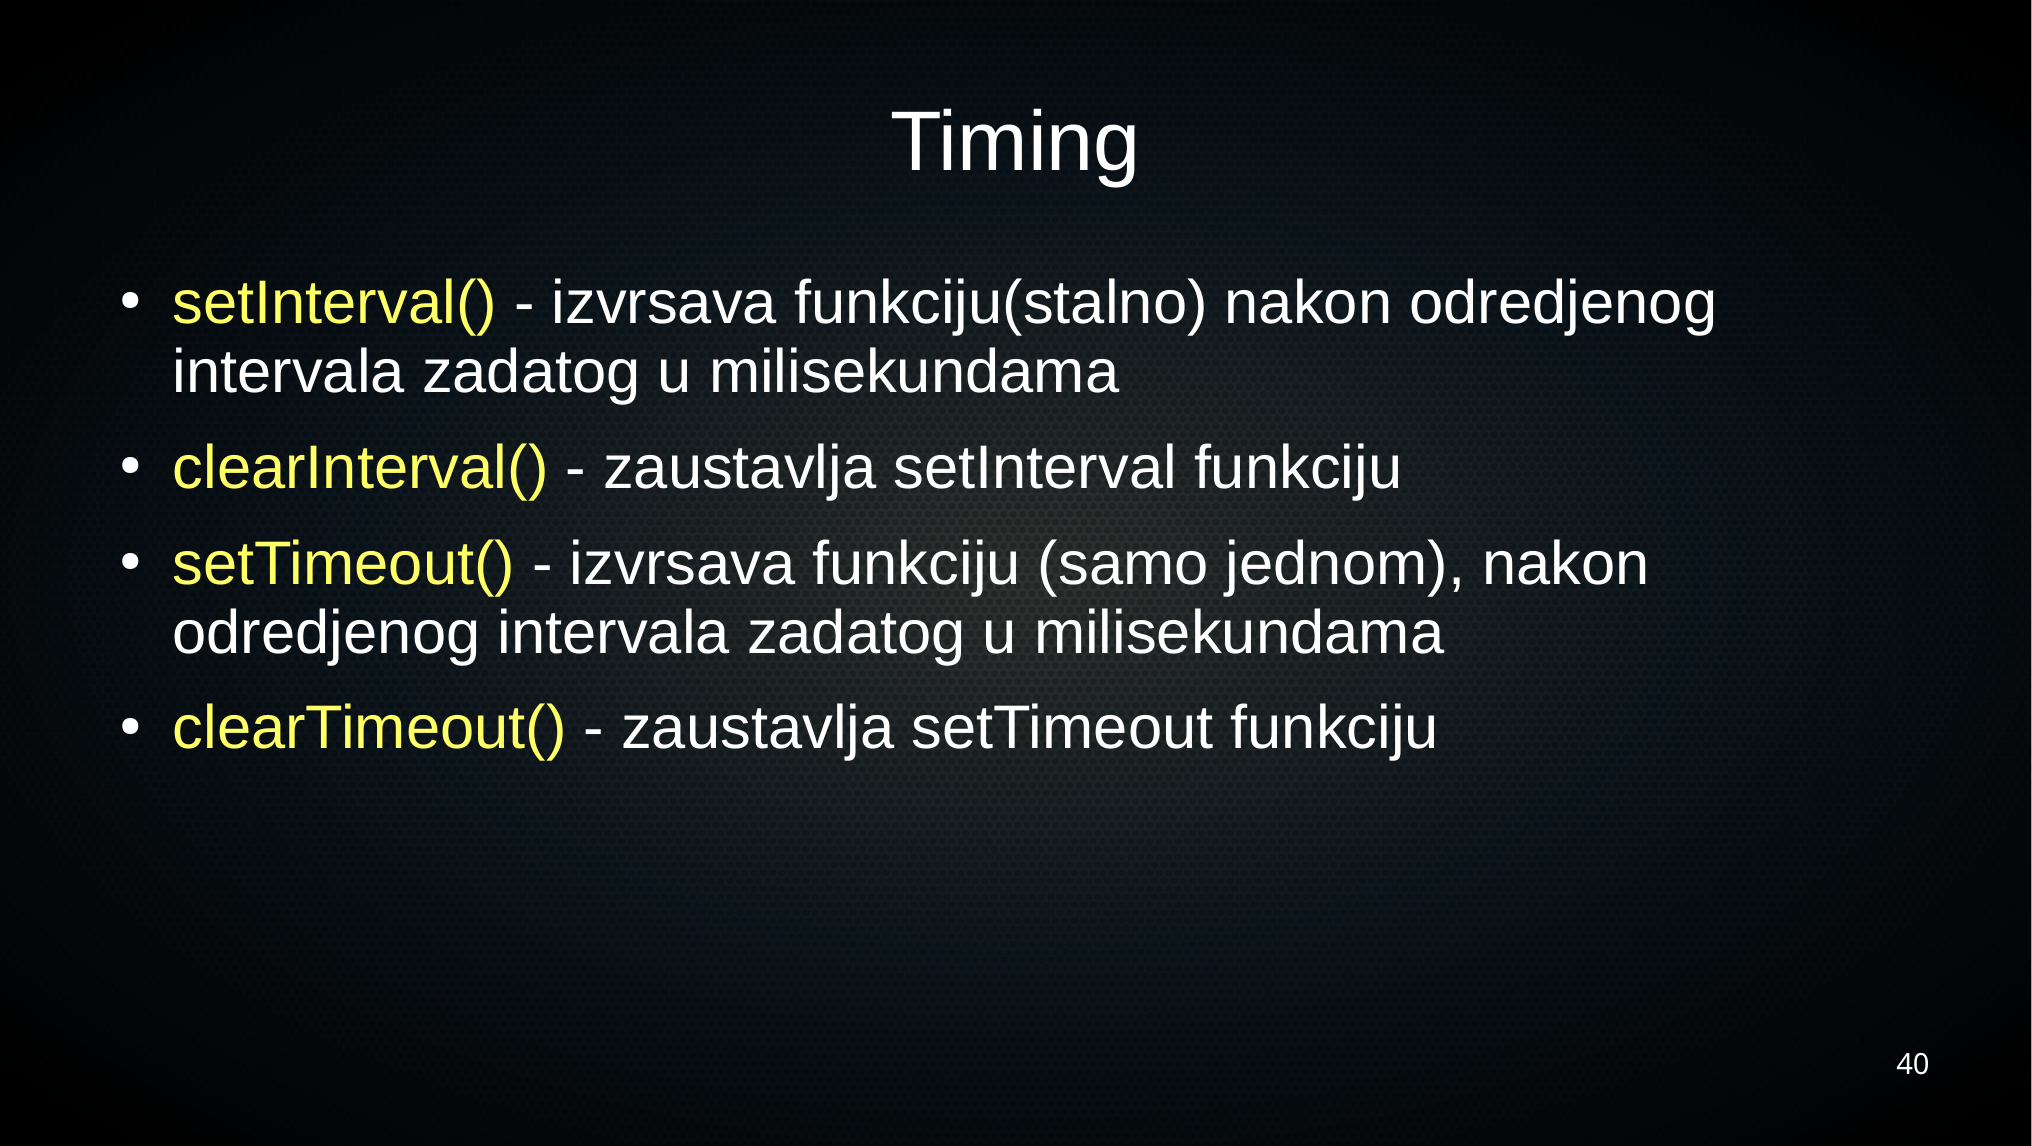

# Timing
setInterval() - izvrsava funkciju(stalno) nakon odredjenog intervala zadatog u milisekundama
clearInterval() - zaustavlja setInterval funkciju
setTimeout() - izvrsava funkciju (samo jednom), nakon odredjenog intervala zadatog u milisekundama
clearTimeout() - zaustavlja setTimeout funkciju
40